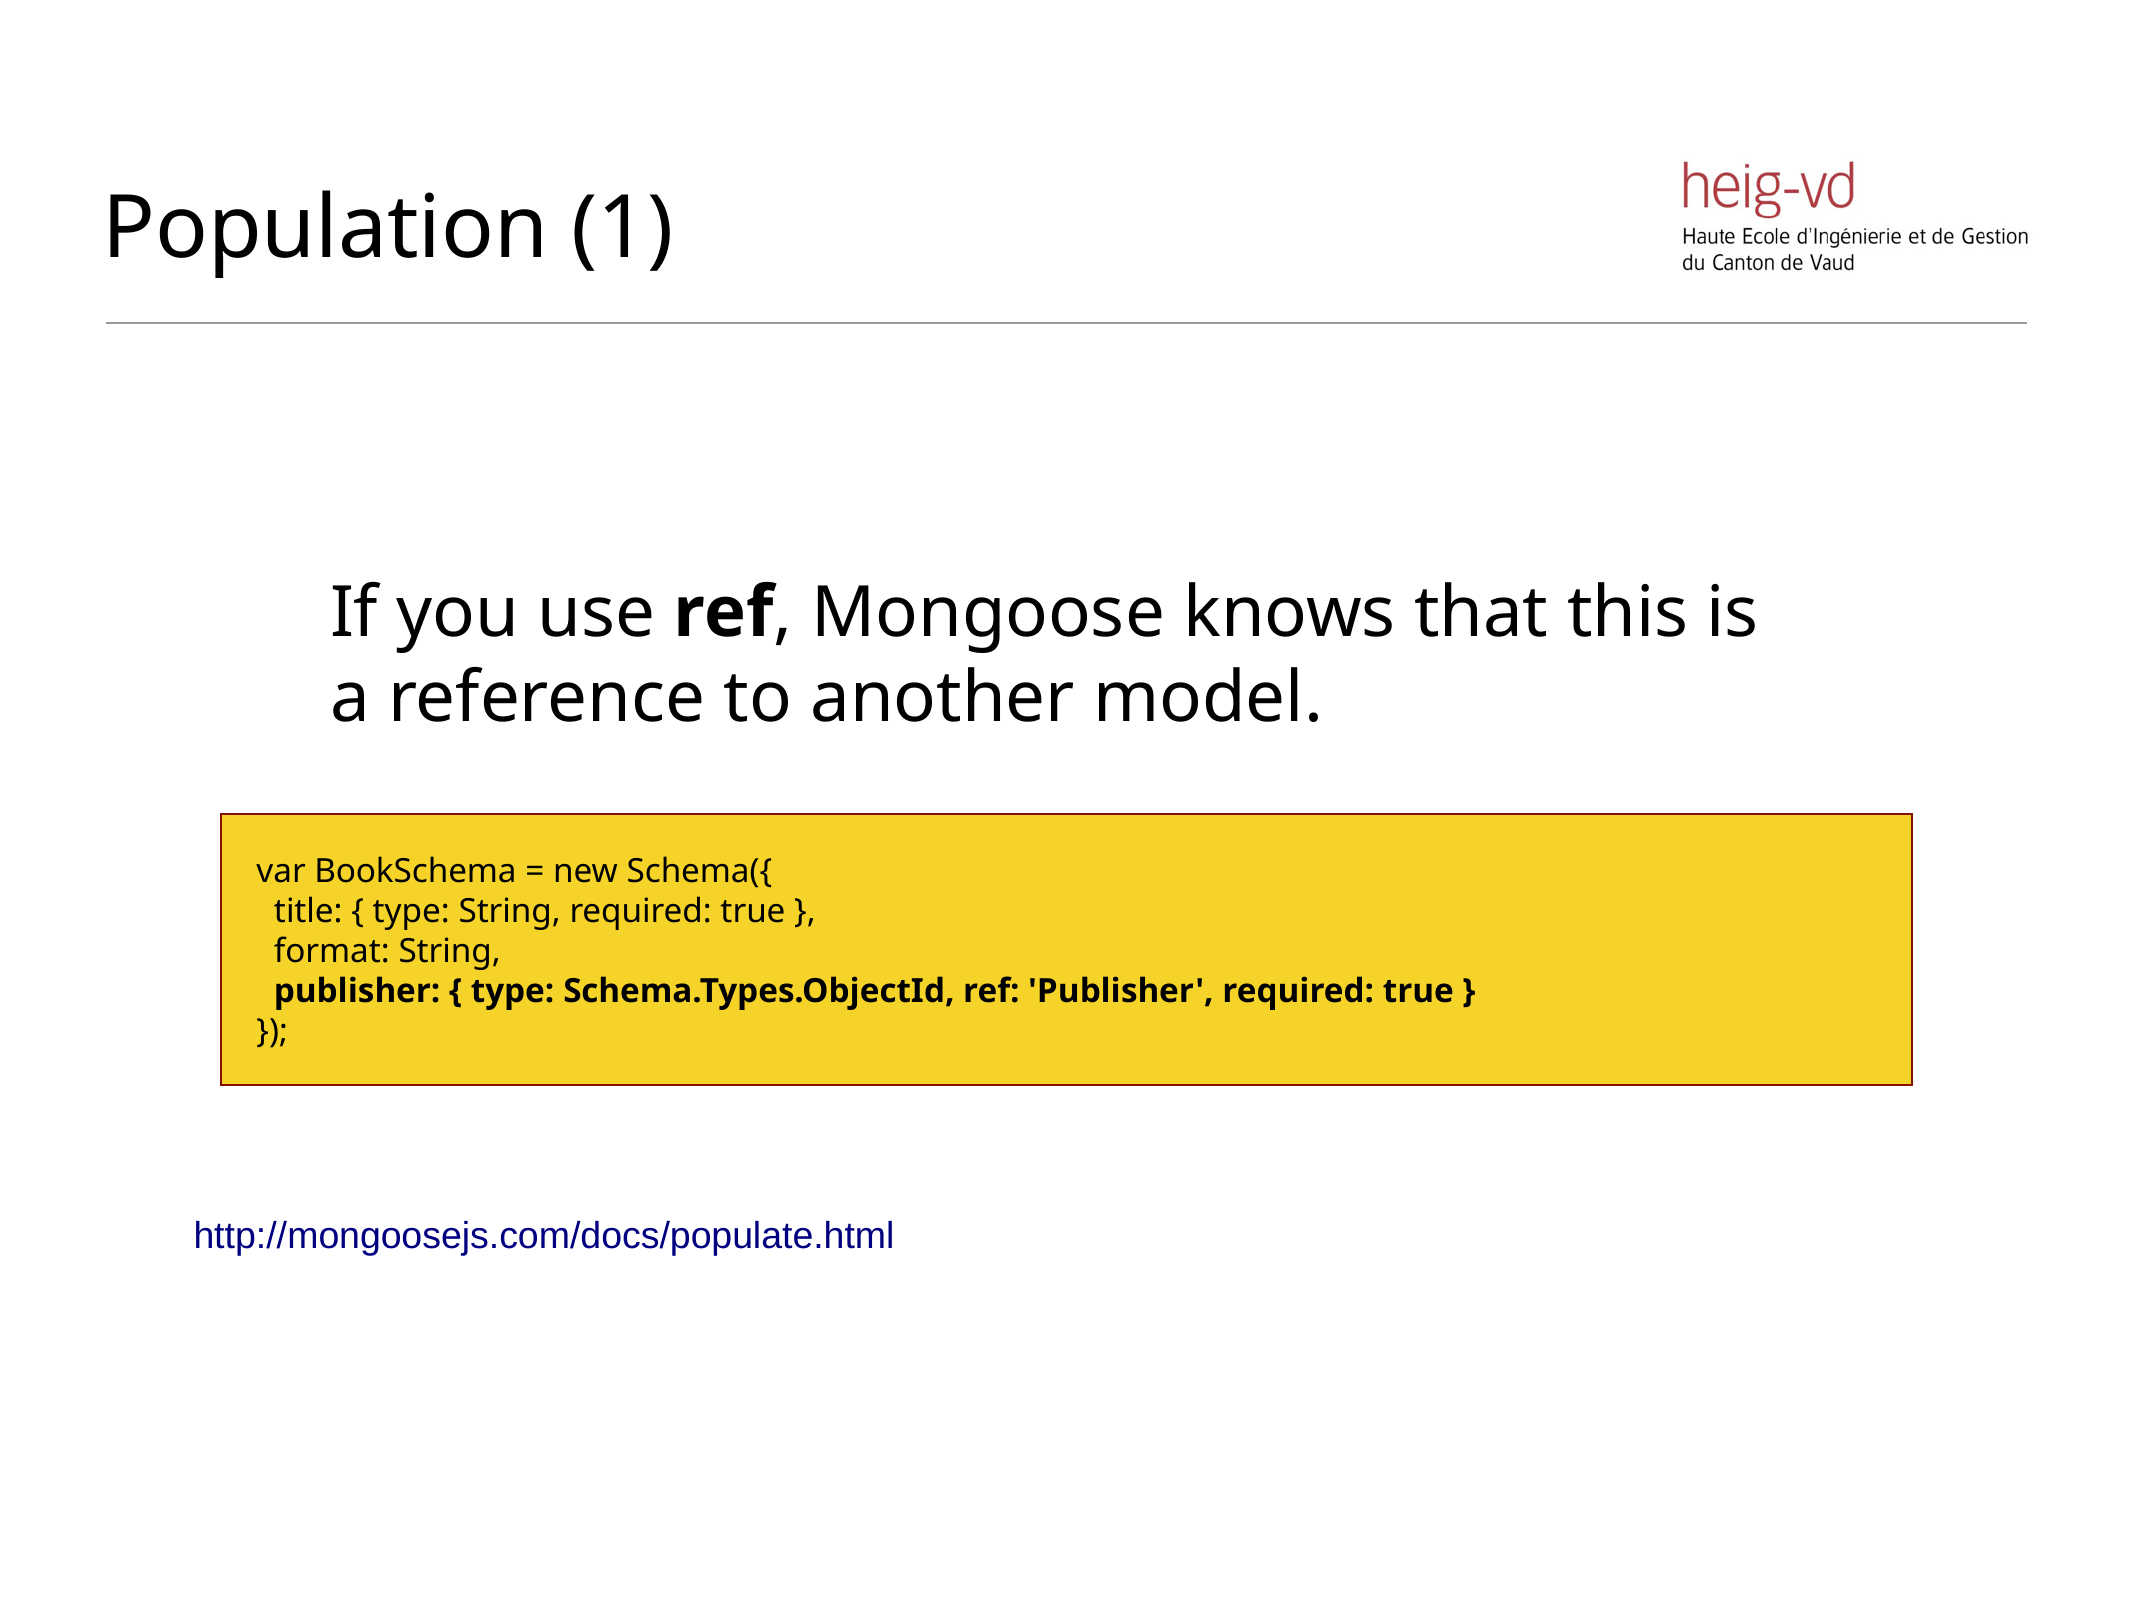

# Population (1)
If you use ref, Mongoose knows that this is a reference to another model.
var BookSchema = new Schema({
 title: { type: String, required: true },
 format: String,
 publisher: { type: Schema.Types.ObjectId, ref: 'Publisher', required: true }
});
http://mongoosejs.com/docs/populate.html